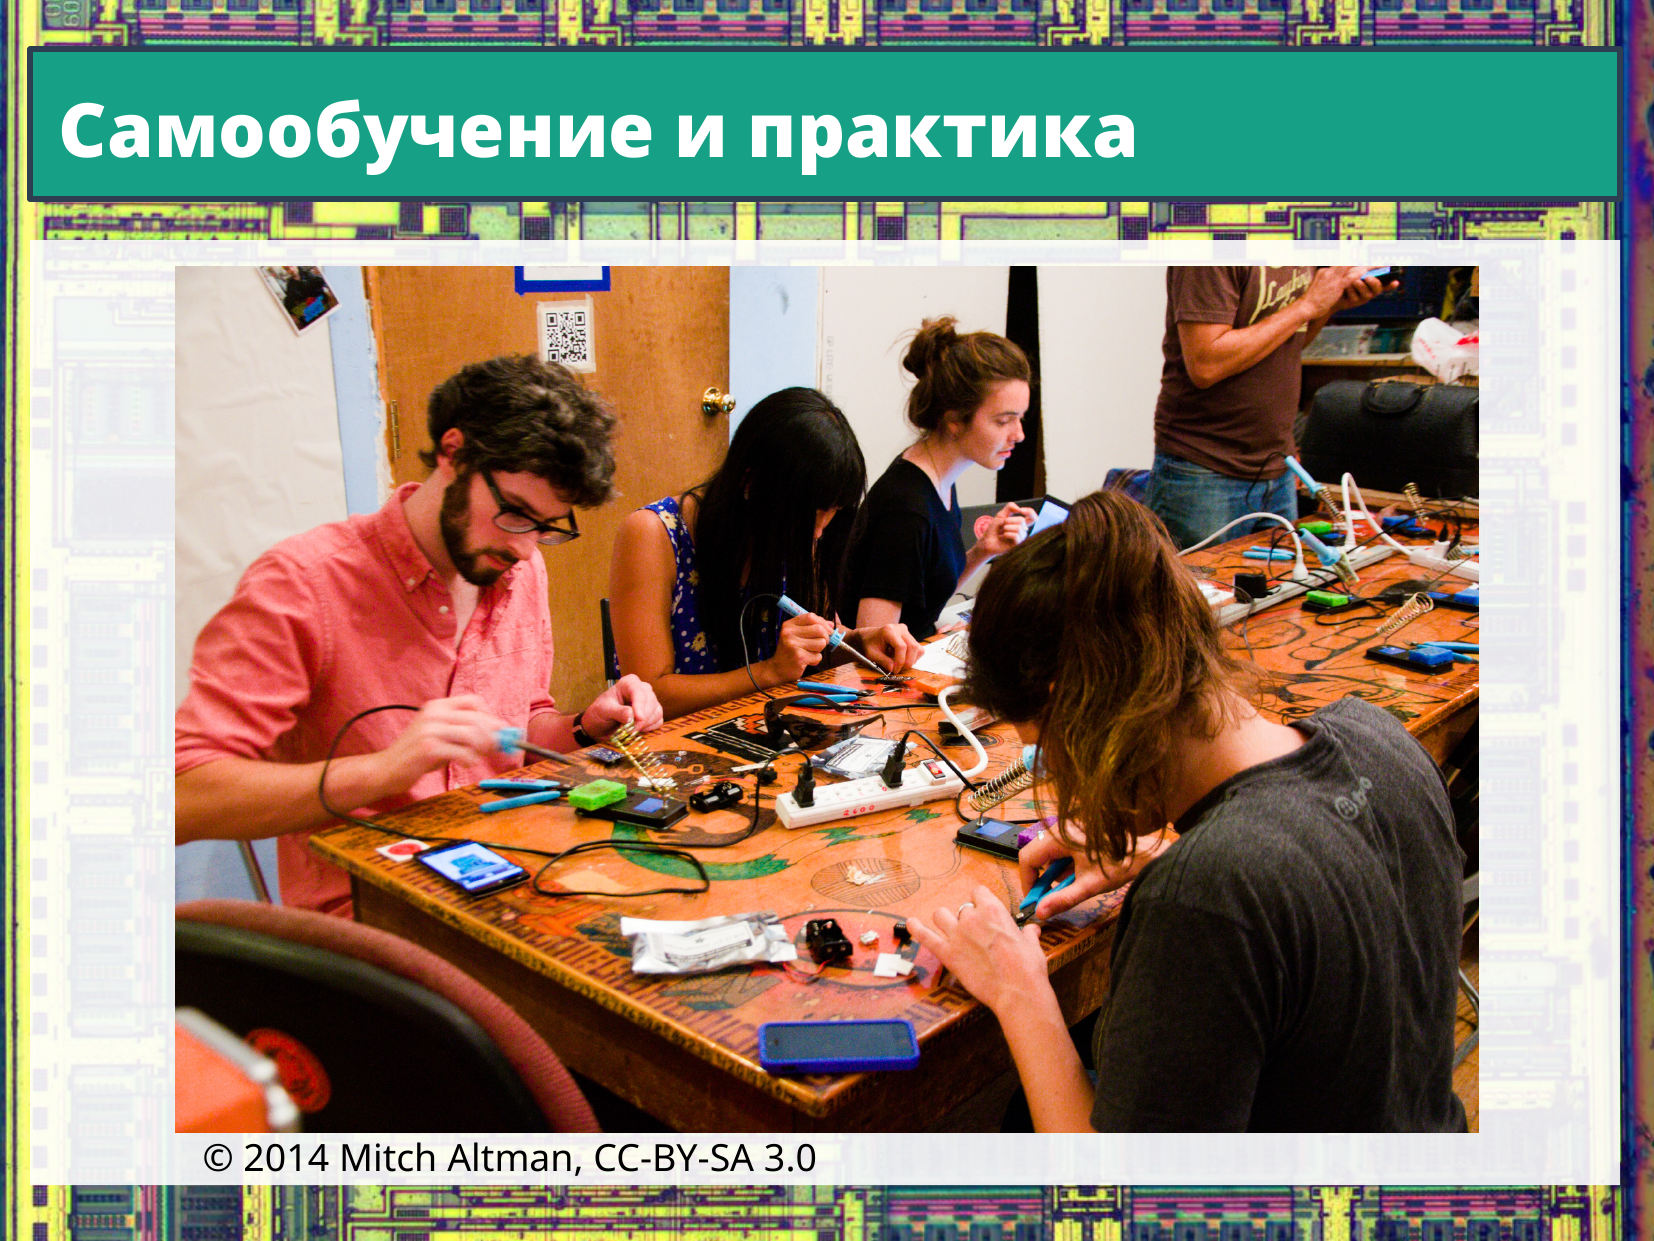

# Самообучение и практика
© 2014 Mitch Altman, CC-BY-SA 3.0
3